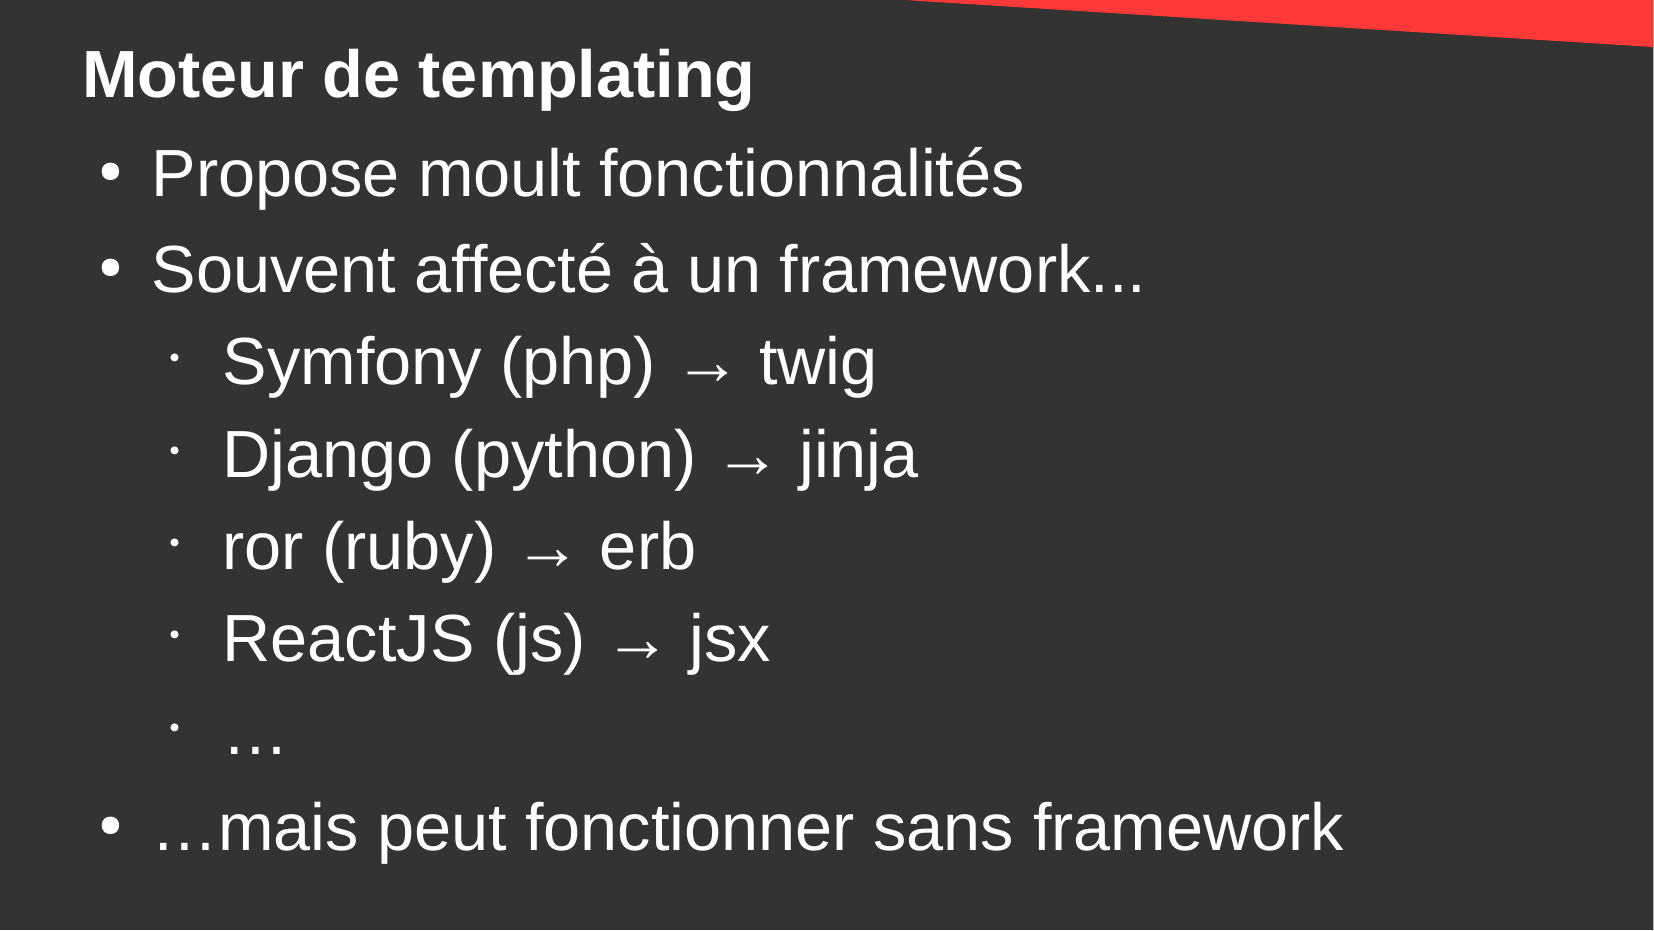

# Moteur de templating
Propose moult fonctionnalités
Souvent affecté à un framework...
Symfony (php) → twig
Django (python) → jinja
ror (ruby) → erb
ReactJS (js) → jsx
…
…mais peut fonctionner sans framework